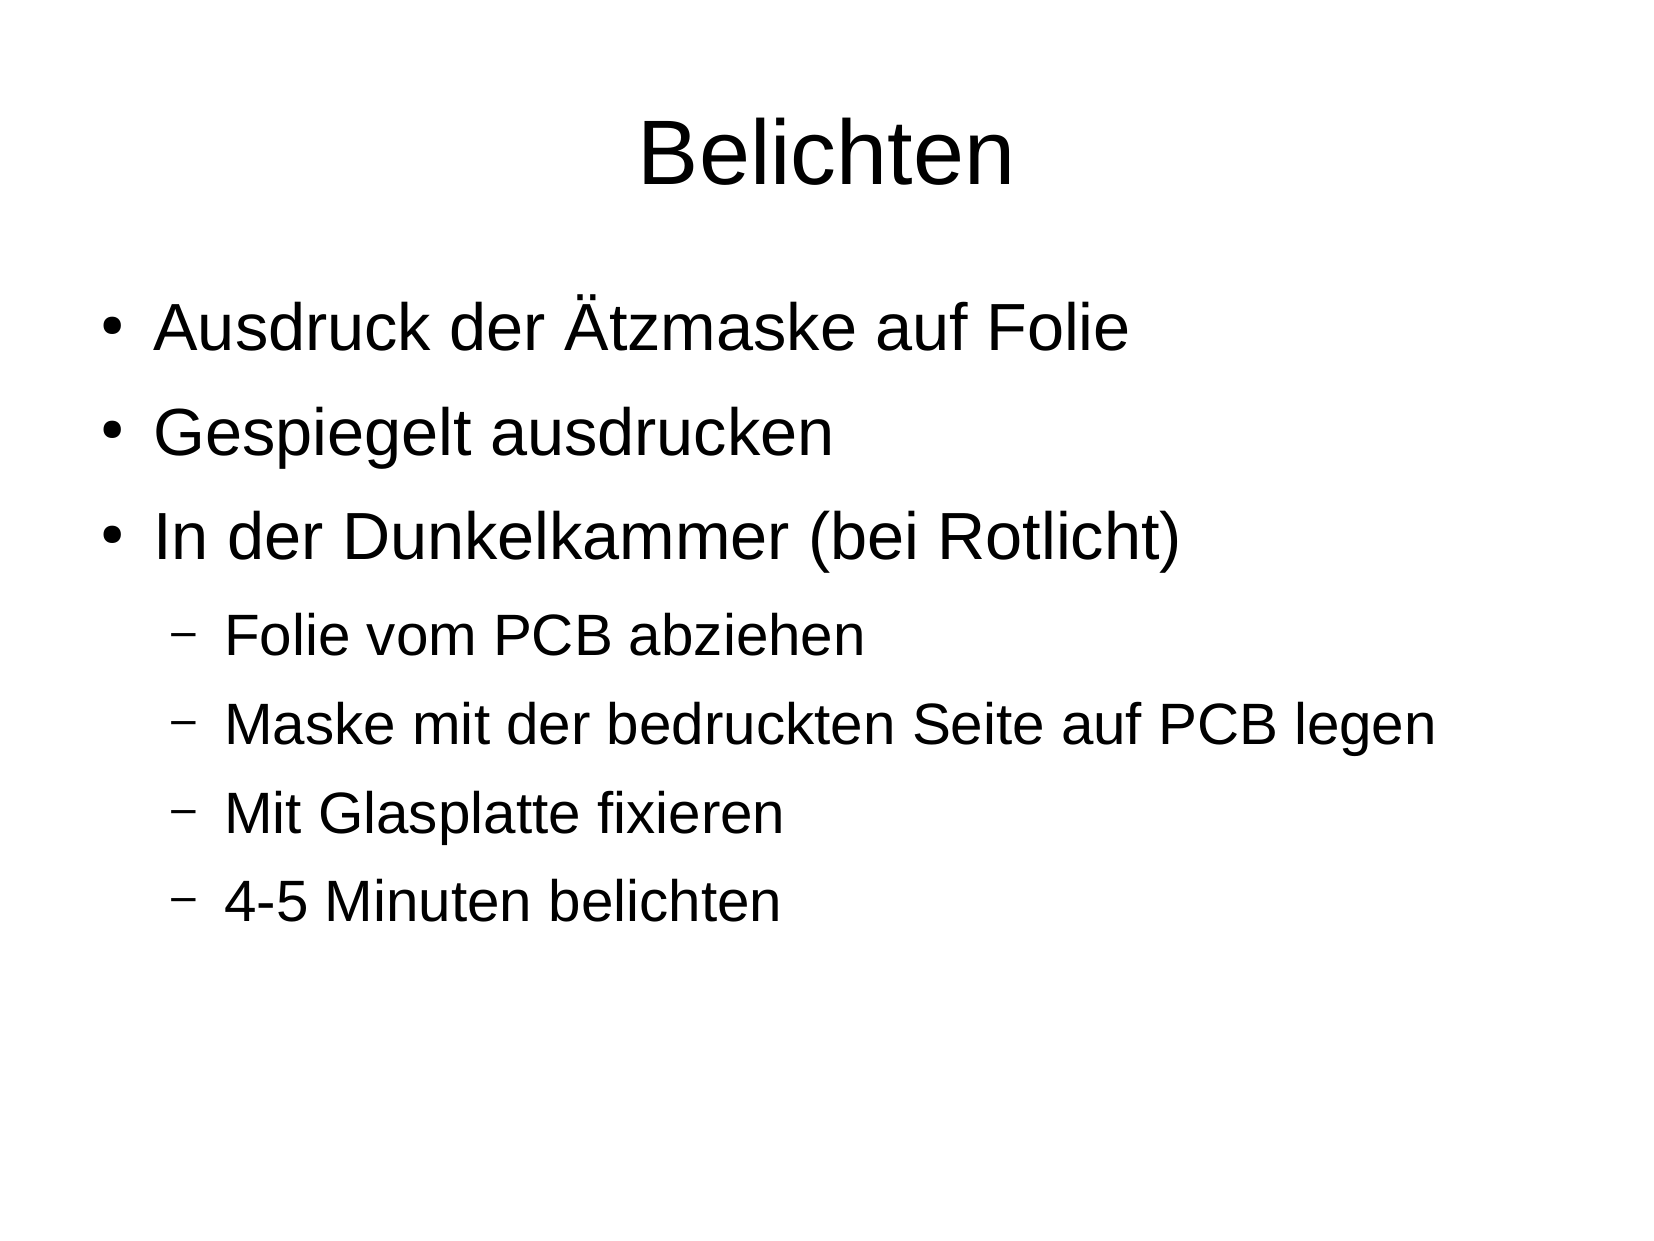

# Belichten
Ausdruck der Ätzmaske auf Folie
Gespiegelt ausdrucken
In der Dunkelkammer (bei Rotlicht)
Folie vom PCB abziehen
Maske mit der bedruckten Seite auf PCB legen
Mit Glasplatte fixieren
4-5 Minuten belichten